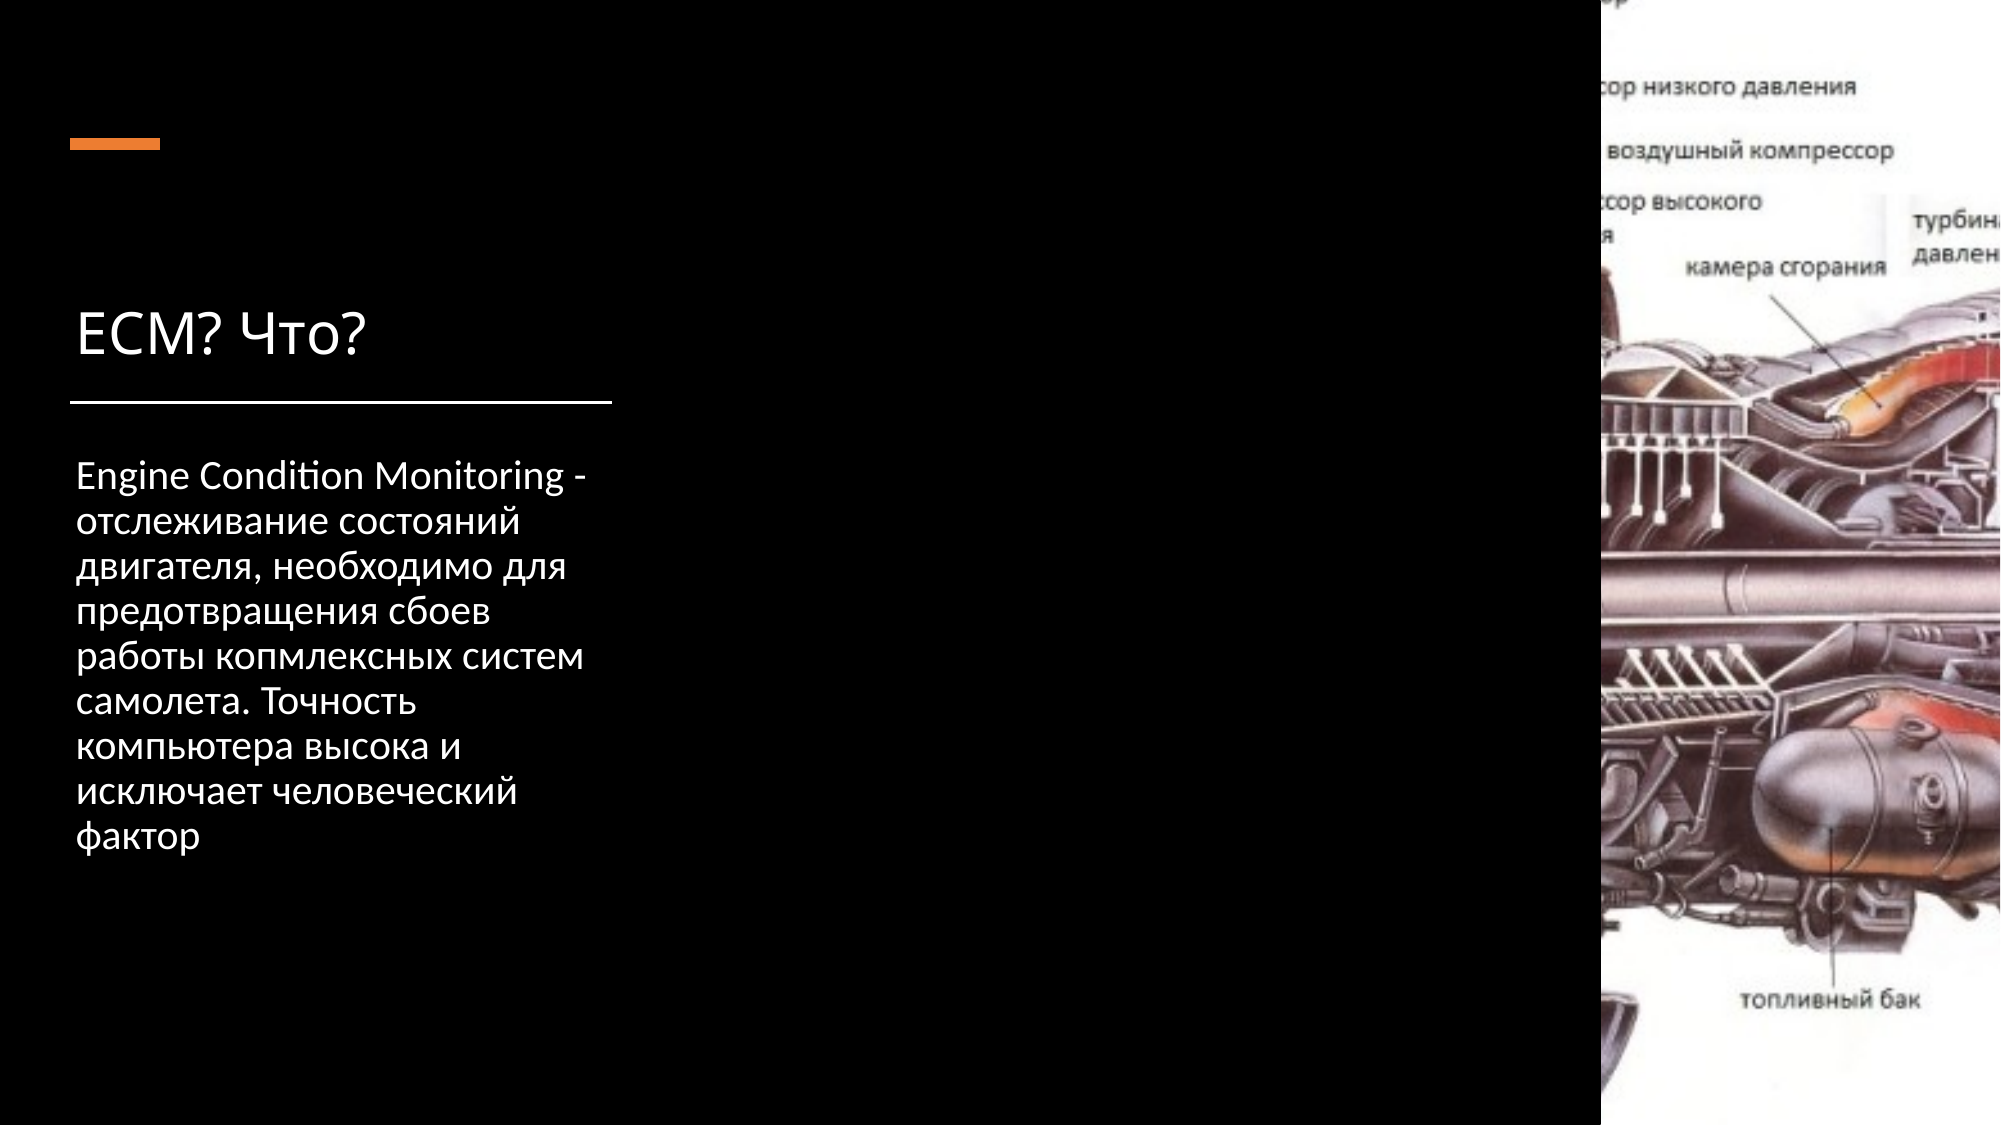

# ECM? Что?
Engine Condition Monitoring - отслеживание состояний двигателя, необходимо для предотвращения сбоев работы копмлексных систем самолета. Точность компьютера высока и исключает человеческий фактор